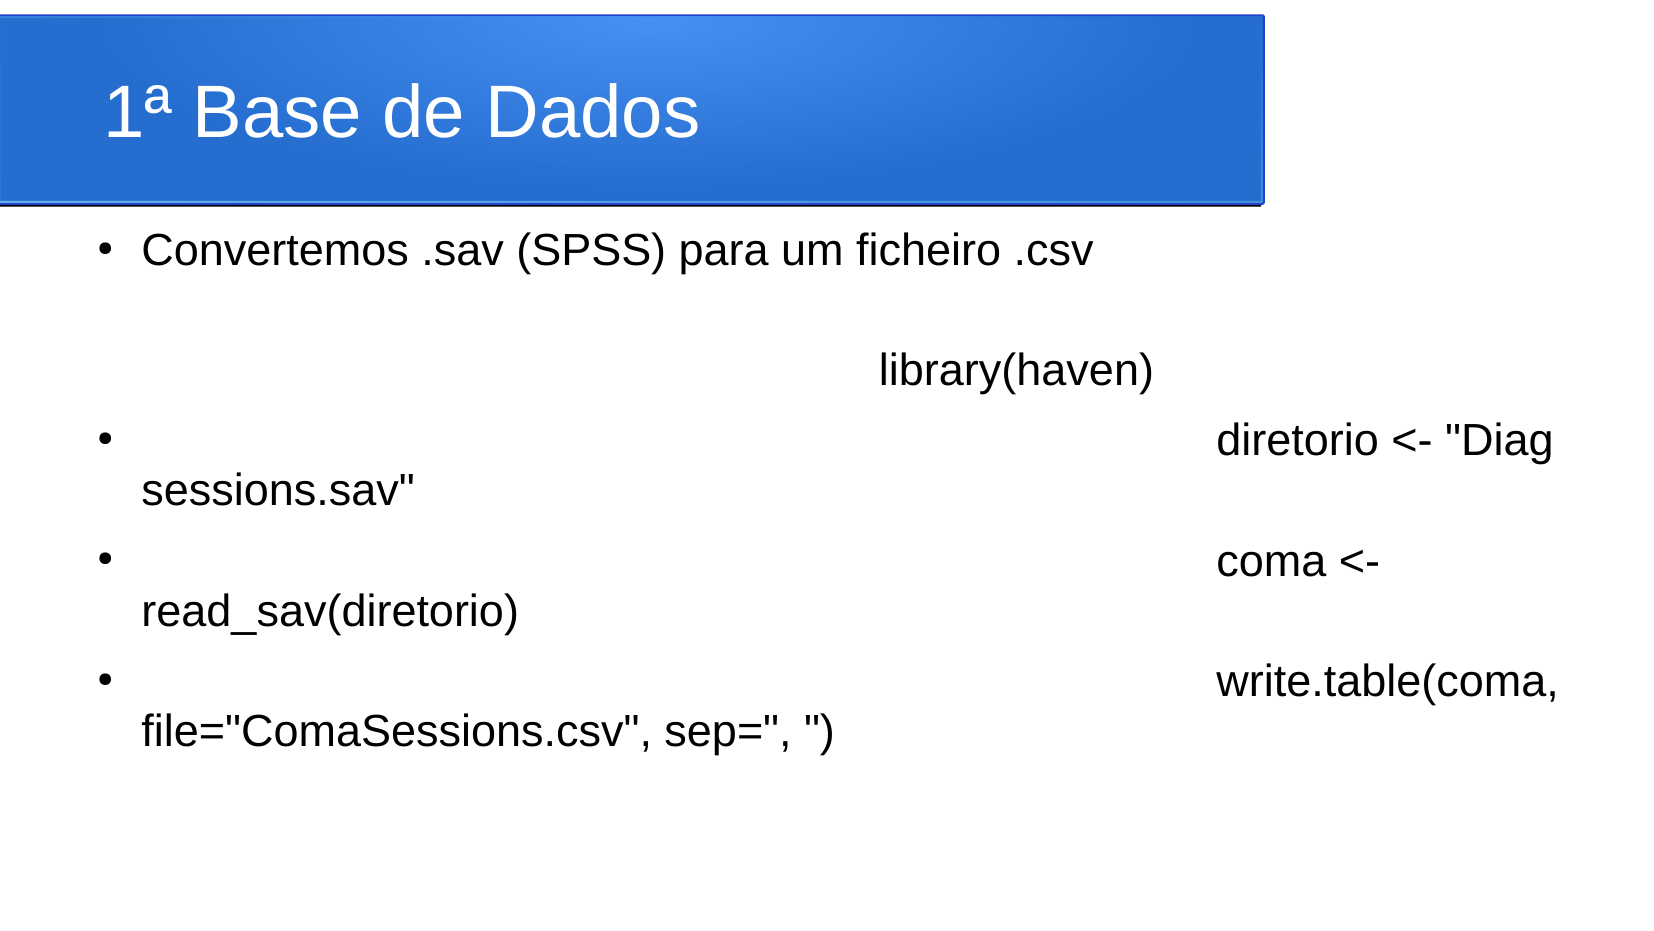

# 1ª Base de Dados
Convertemos .sav (SPSS) para um ficheiro .csv
 library(haven)
 diretorio <- "Diag sessions.sav"
 coma <- read_sav(diretorio)
 write.table(coma, file="ComaSessions.csv", sep=", ")